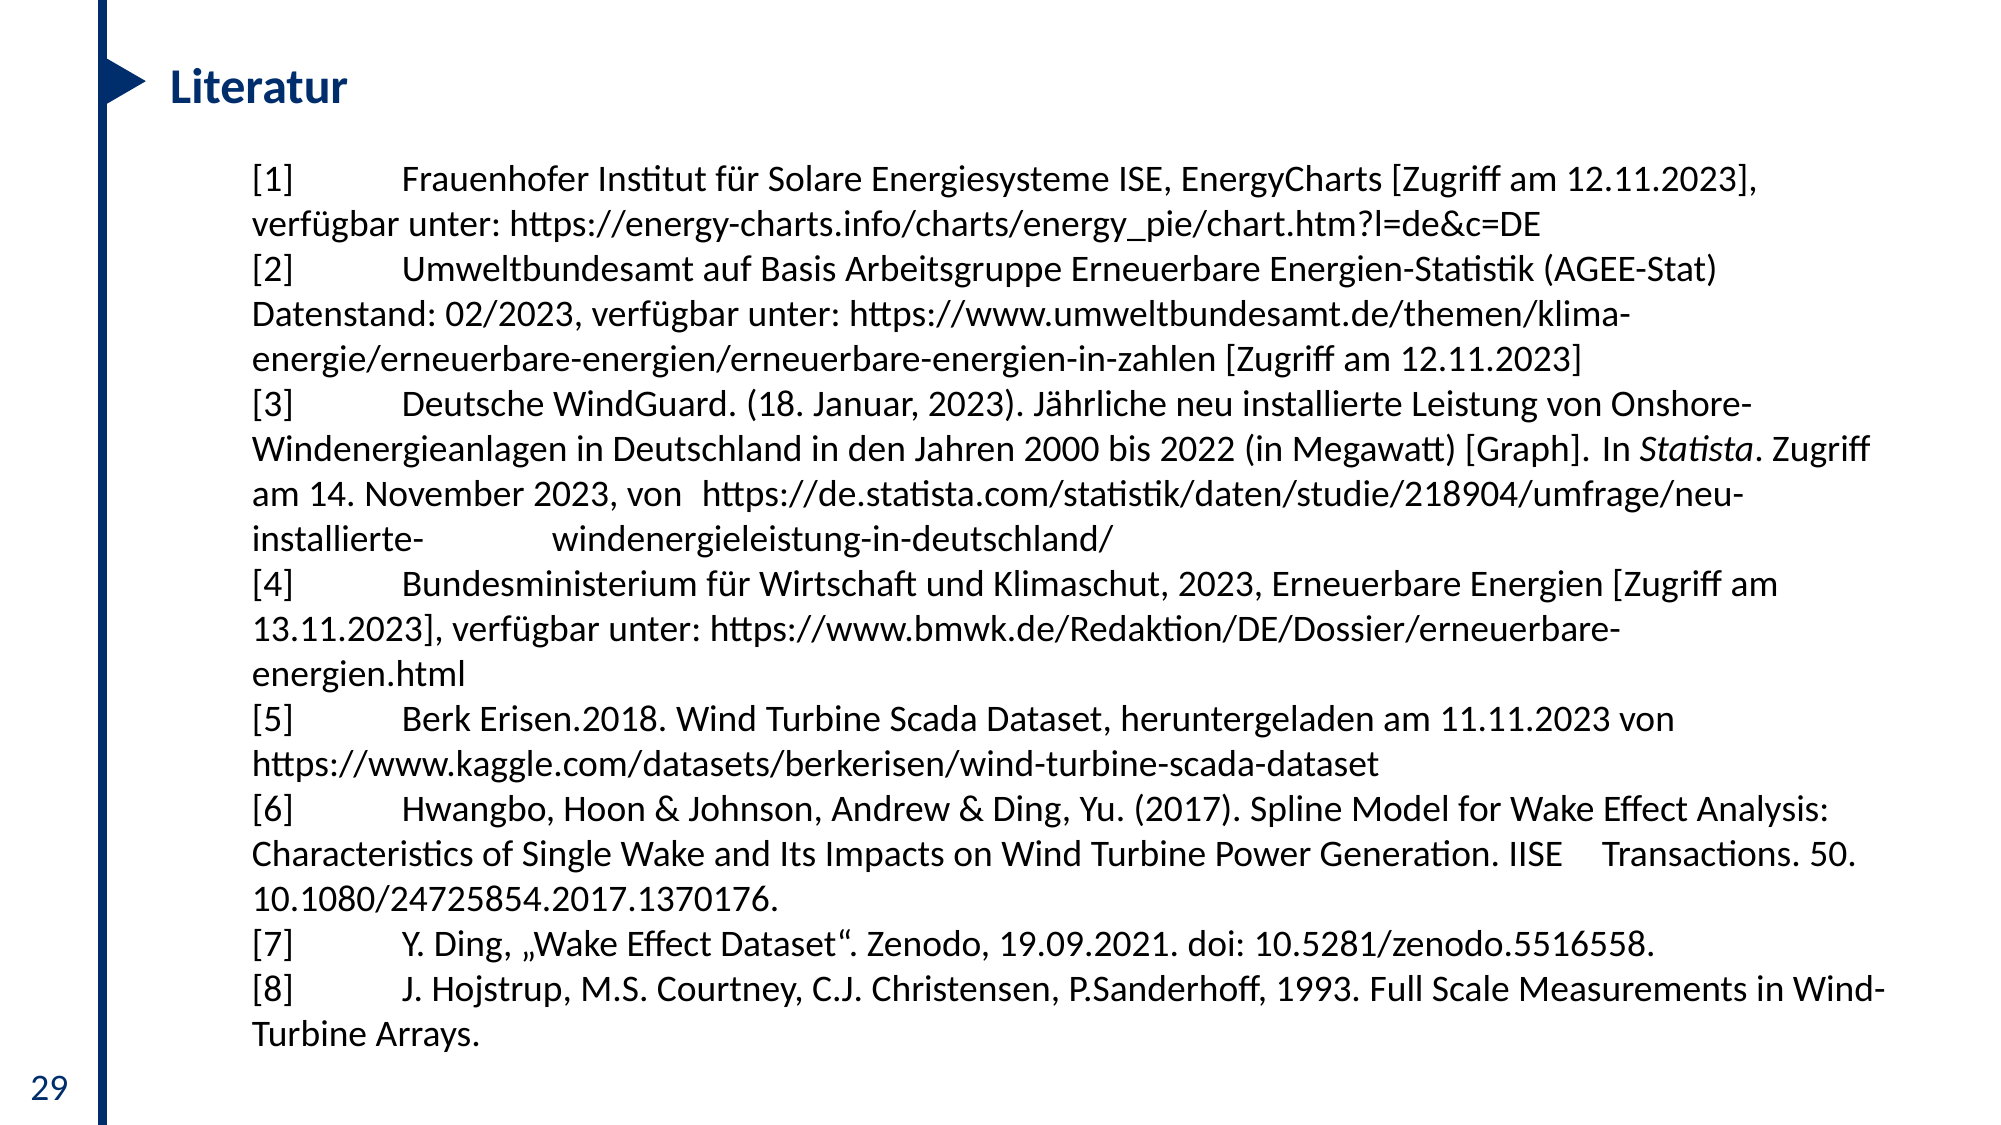

Literatur
[1]	Frauenhofer Institut für Solare Energiesysteme ISE, EnergyCharts [Zugriff am 12.11.2023], 	verfügbar unter: https://energy-charts.info/charts/energy_pie/chart.htm?l=de&c=DE
[2]	Umweltbundesamt auf Basis Arbeitsgruppe Erneuerbare Energien-Statistik (AGEE-Stat) 	Datenstand: 02/2023, verfügbar unter: https://www.umweltbundesamt.de/themen/klima-	energie/erneuerbare-energien/erneuerbare-energien-in-zahlen [Zugriff am 12.11.2023]
[3]	Deutsche WindGuard. (18. Januar, 2023). Jährliche neu installierte Leistung von Onshore-	Windenergieanlagen in Deutschland in den Jahren 2000 bis 2022 (in Megawatt) [Graph]. 	In Statista. Zugriff am 14. November 2023, von 	https://de.statista.com/statistik/daten/studie/218904/umfrage/neu-installierte-	windenergieleistung-in-deutschland/
[4]	Bundesministerium für Wirtschaft und Klimaschut, 2023, Erneuerbare Energien [Zugriff am 	13.11.2023], verfügbar unter: https://www.bmwk.de/Redaktion/DE/Dossier/erneuerbare-	energien.html
[5]	Berk Erisen.2018. Wind Turbine Scada Dataset, heruntergeladen am 11.11.2023 von 	https://www.kaggle.com/datasets/berkerisen/wind-turbine-scada-dataset
[6]	Hwangbo, Hoon & Johnson, Andrew & Ding, Yu. (2017). Spline Model for Wake Effect Analysis: 	Characteristics of Single Wake and Its Impacts on Wind Turbine Power Generation. IISE 	Transactions. 50. 10.1080/24725854.2017.1370176.
[7]	Y. Ding, „Wake Effect Dataset“. Zenodo, 19.09.2021. doi: 10.5281/zenodo.5516558.
[8]	J. Hojstrup, M.S. Courtney, C.J. Christensen, P.Sanderhoff, 1993. Full Scale Measurements in Wind-	Turbine Arrays.
29